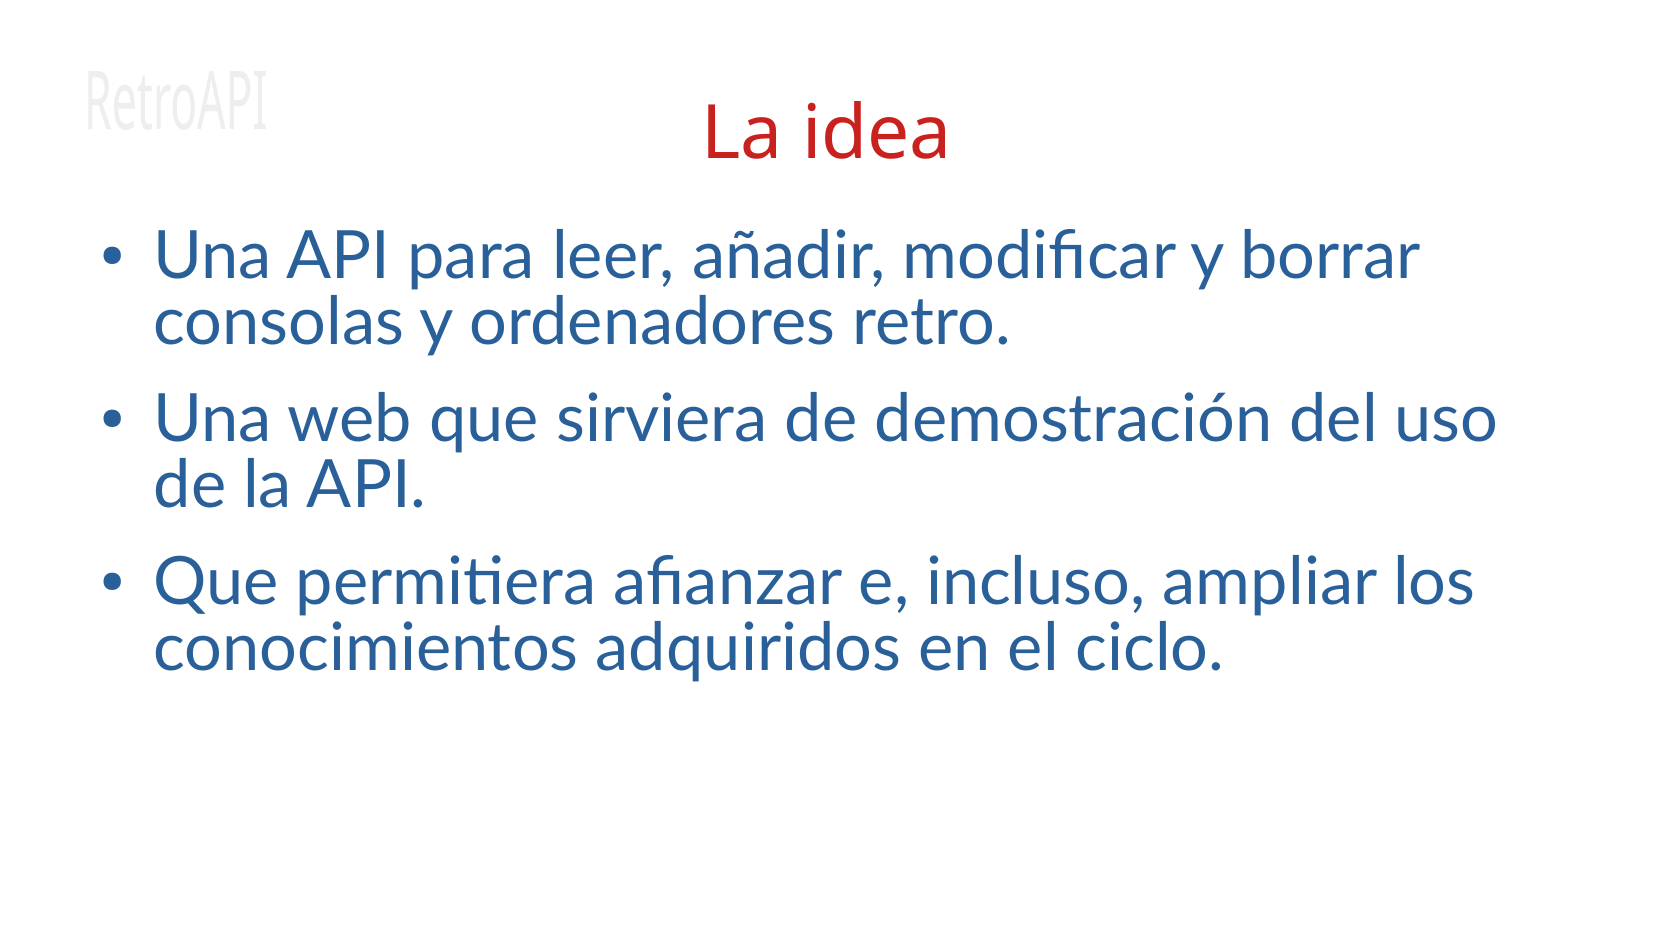

RetroAPI
La idea
# Una API para leer, añadir, modificar y borrar consolas y ordenadores retro.
Una web que sirviera de demostración del uso de la API.
Que permitiera afianzar e, incluso, ampliar los conocimientos adquiridos en el ciclo.